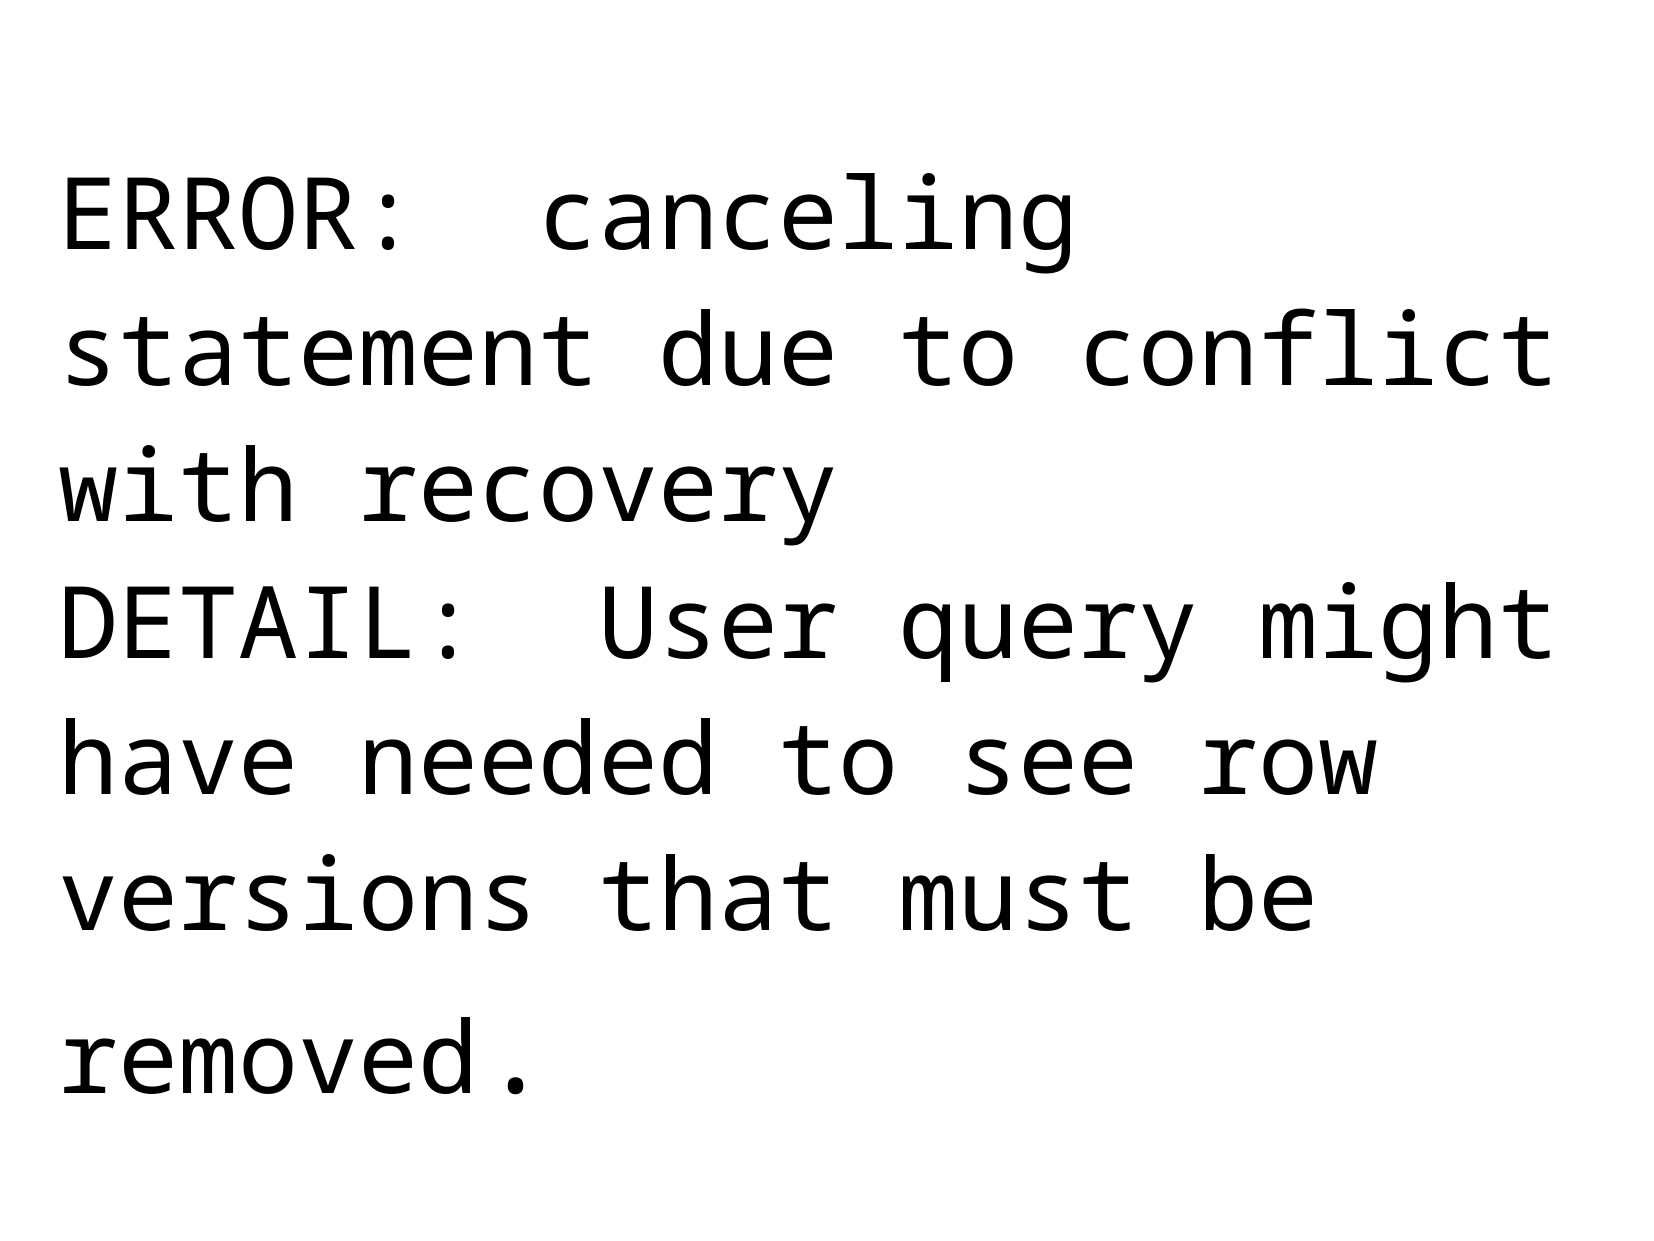

ERROR:  canceling statement due to conflict with recovery
DETAIL:  User query might have needed to see row versions that must be removed.